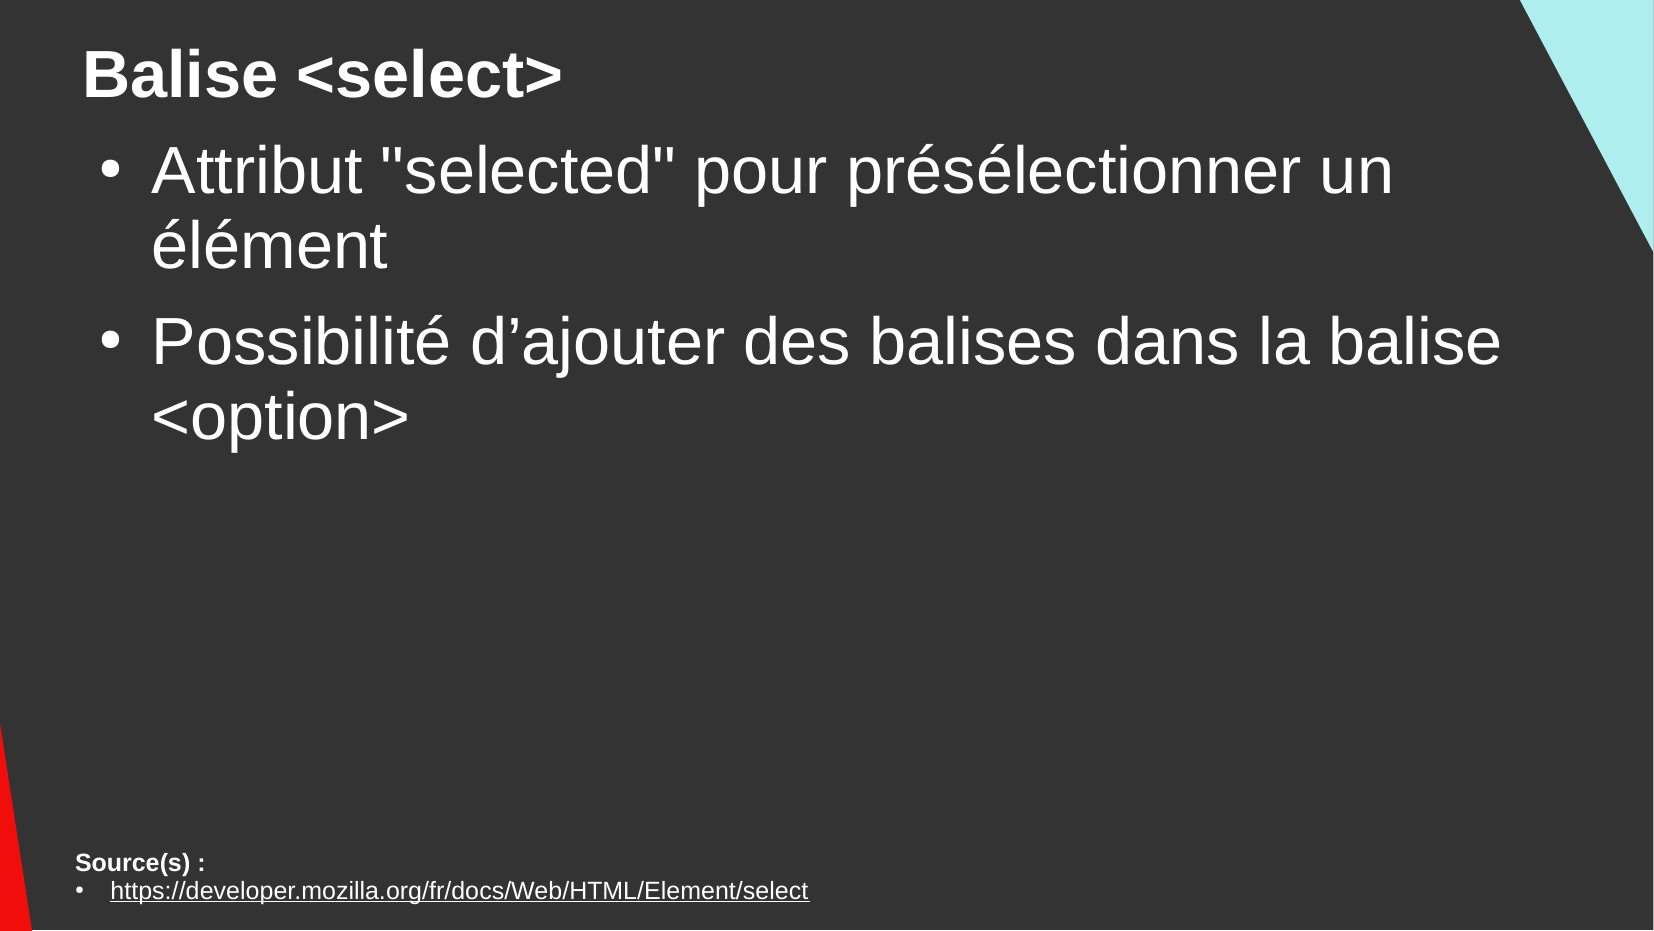

# Balise <select>
Attribut "selected" pour présélectionner un élément
Possibilité d’ajouter des balises dans la balise <option>
Source(s) :
https://developer.mozilla.org/fr/docs/Web/HTML/Element/select